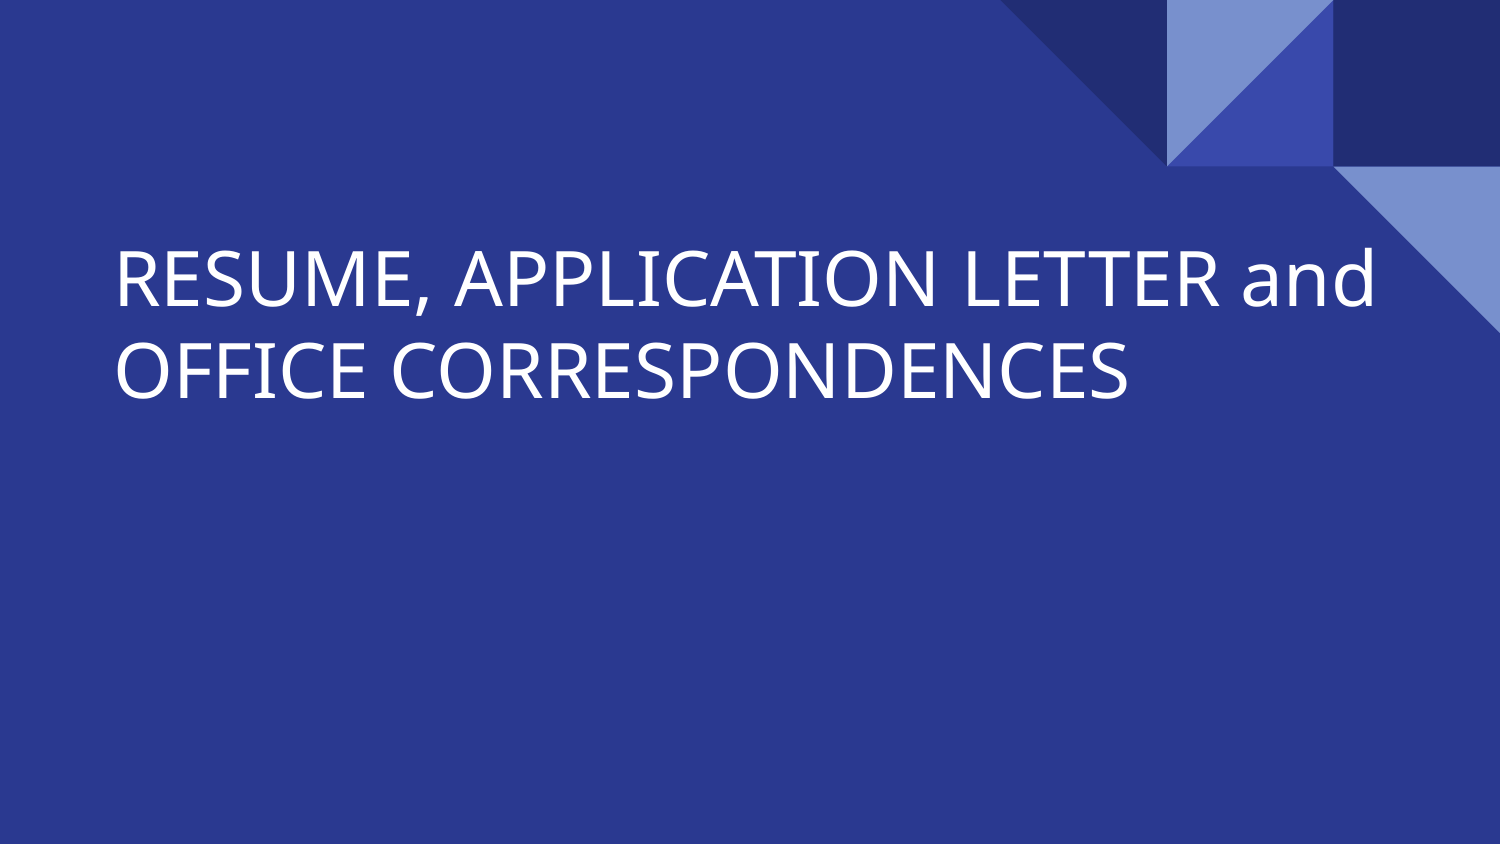

# RESUME, APPLICATION LETTER and OFFICE CORRESPONDENCES